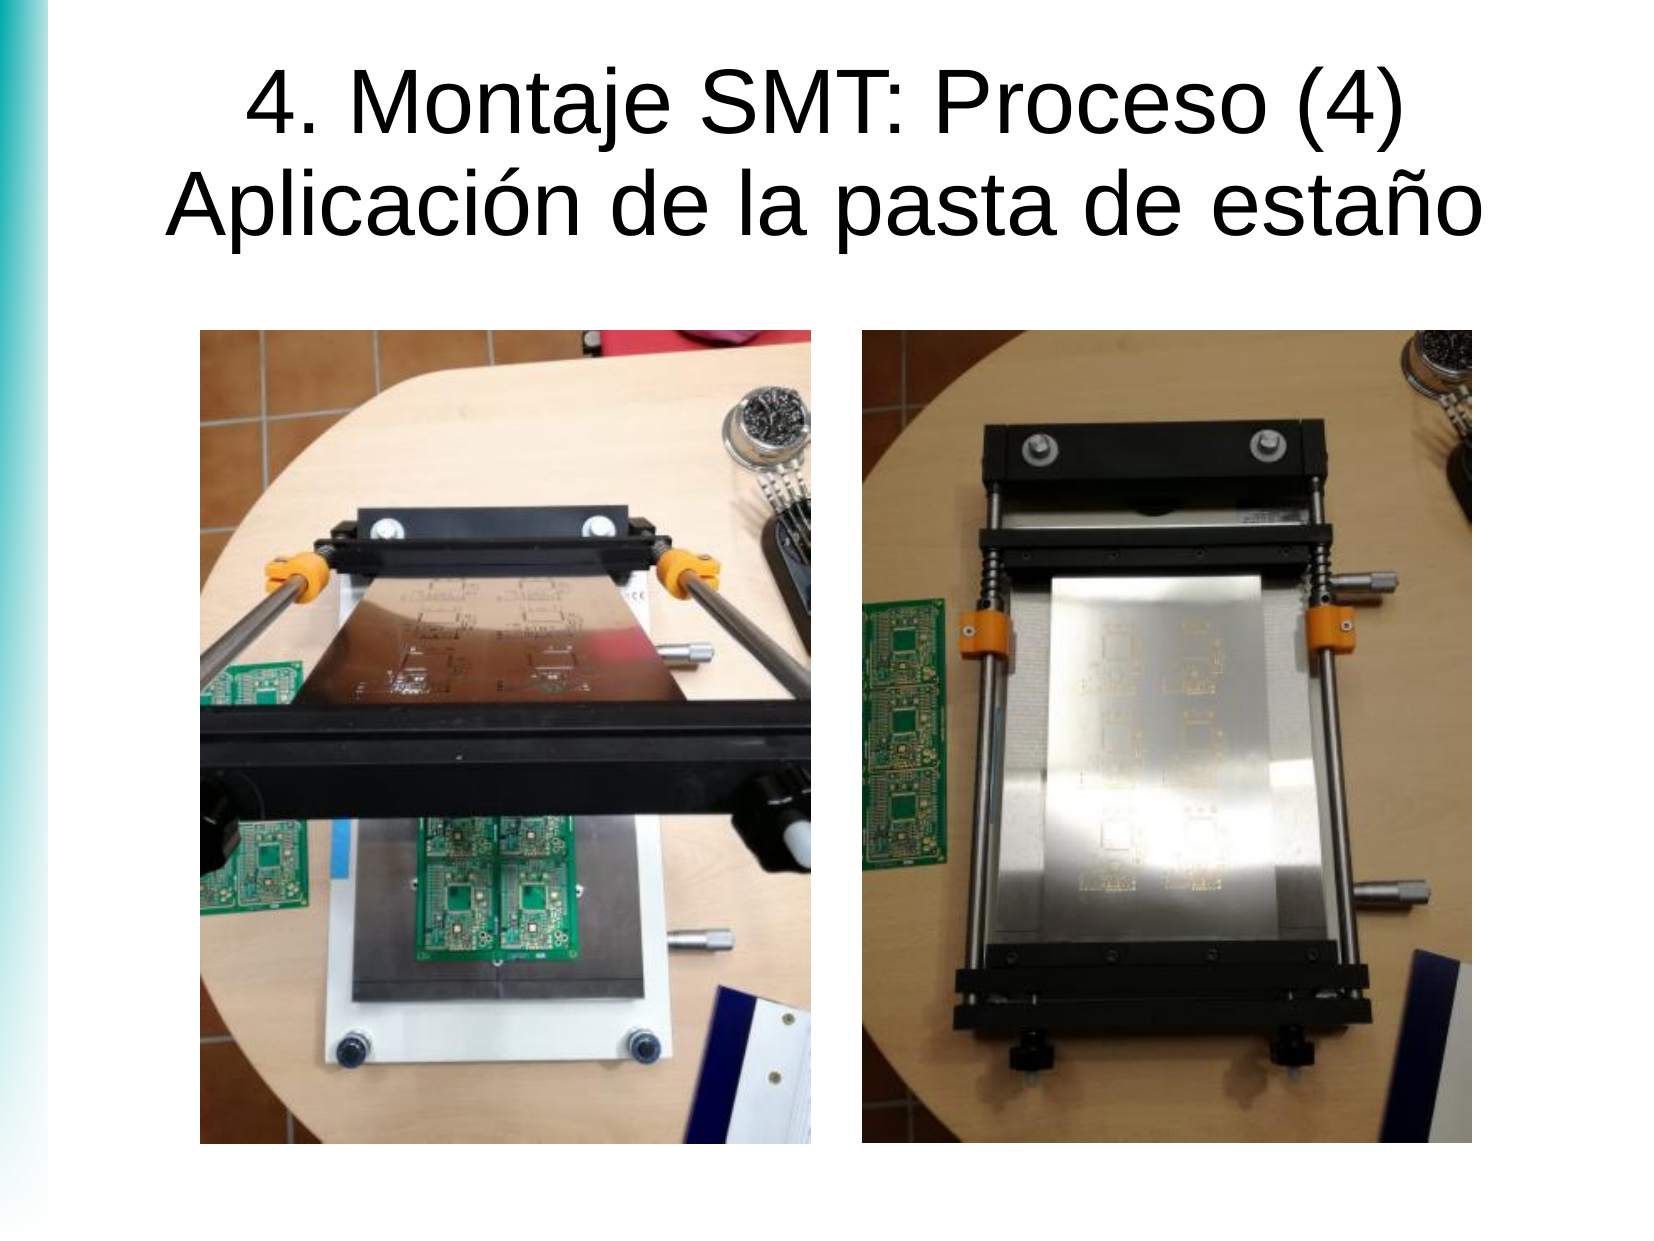

# 4. Montaje SMT: Proceso (4) Aplicación de la pasta de estaño